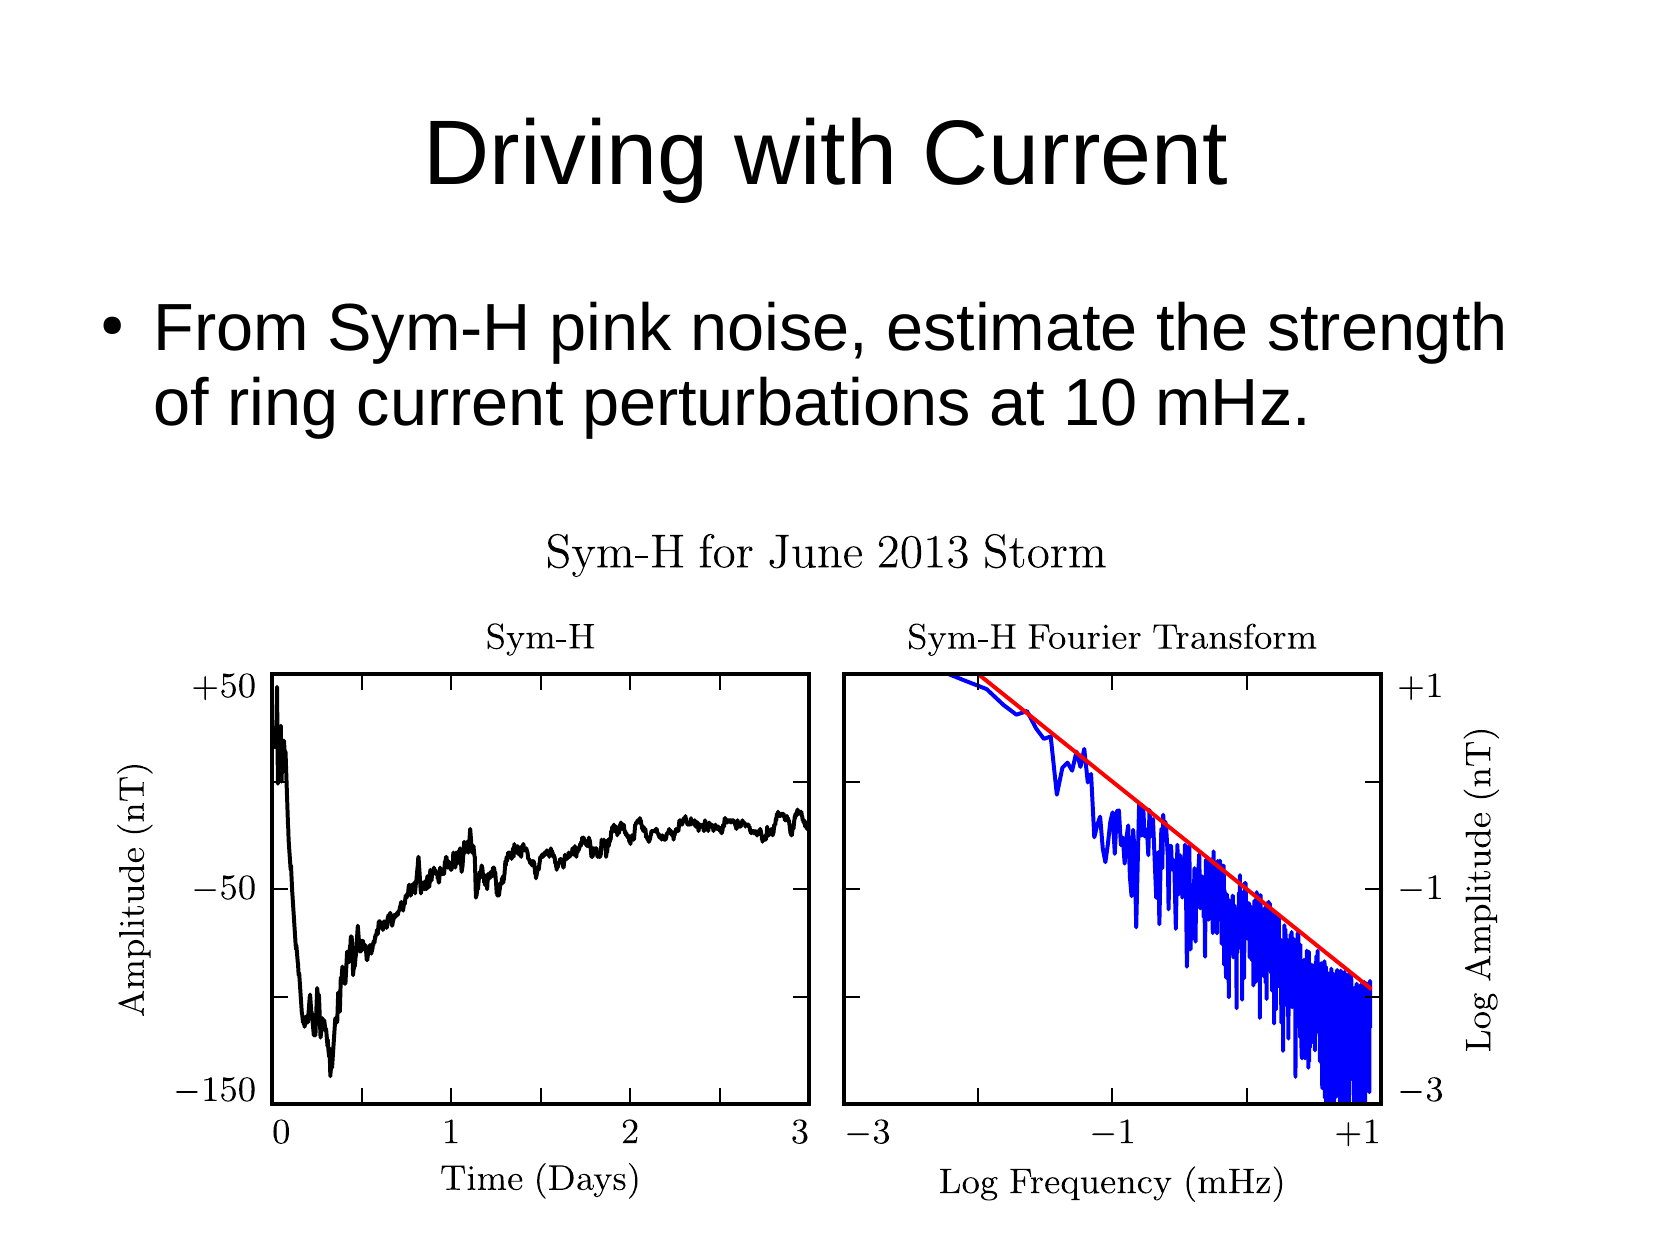

# Driving with Current
From Sym-H pink noise, estimate the strength of ring current perturbations at 10 mHz.